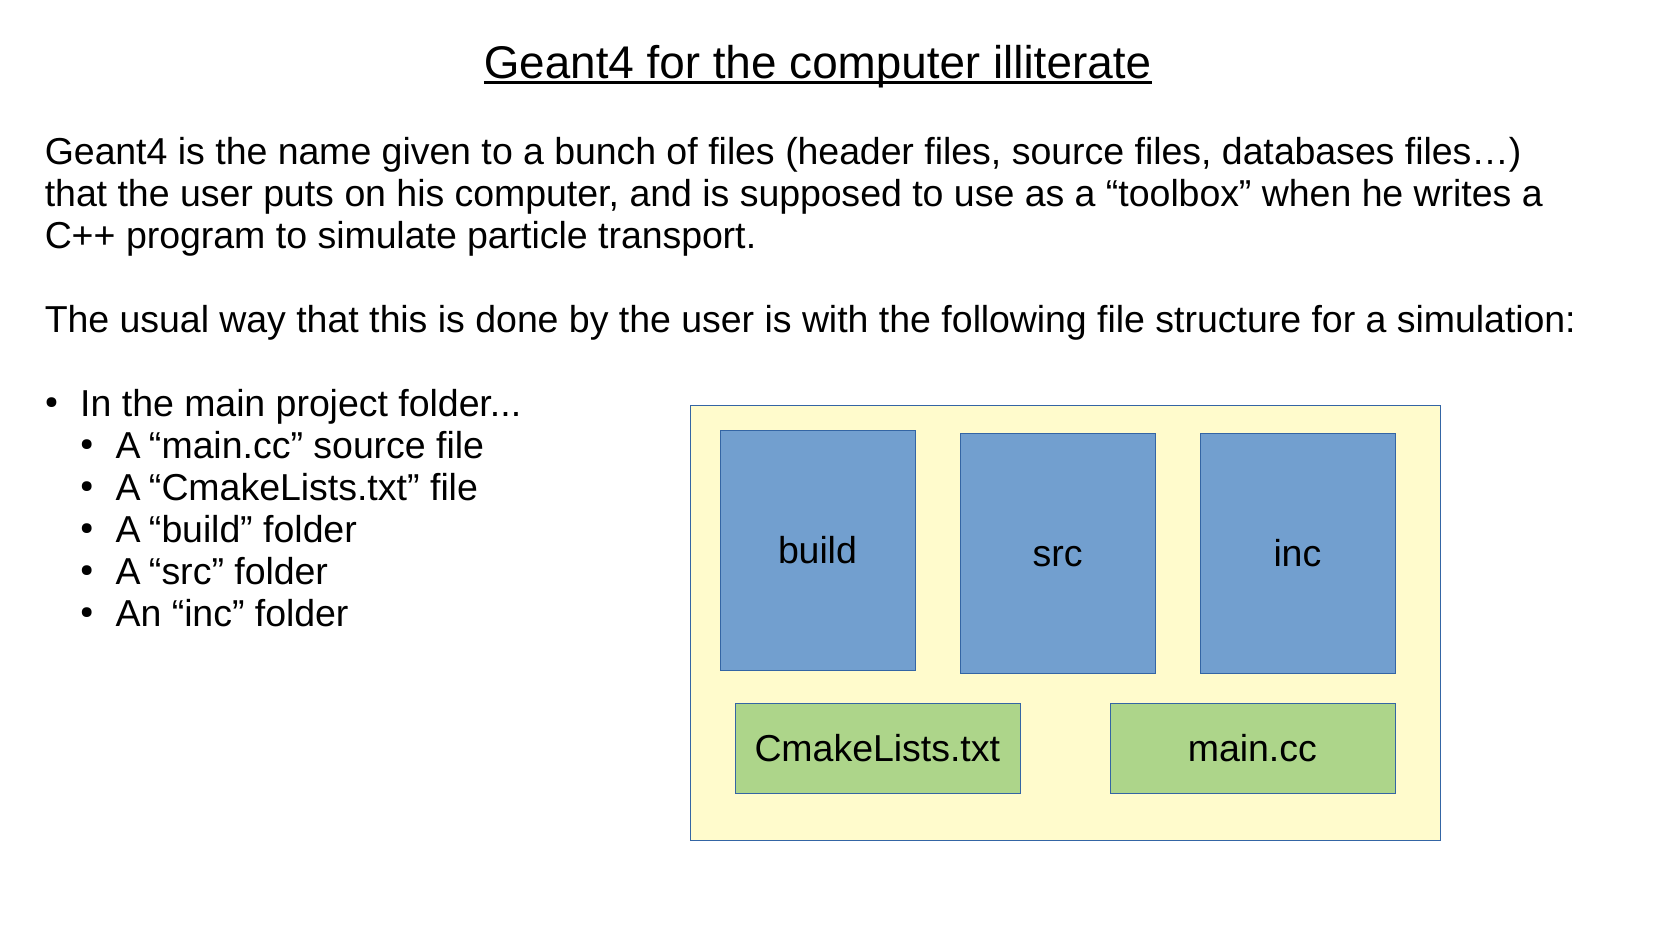

Geant4 for the computer illiterate
Geant4 is the name given to a bunch of files (header files, source files, databases files…) that the user puts on his computer, and is supposed to use as a “toolbox” when he writes a C++ program to simulate particle transport.
The usual way that this is done by the user is with the following file structure for a simulation:
In the main project folder...
A “main.cc” source file
A “CmakeLists.txt” file
A “build” folder
A “src” folder
An “inc” folder
build
src
inc
CmakeLists.txt
main.cc